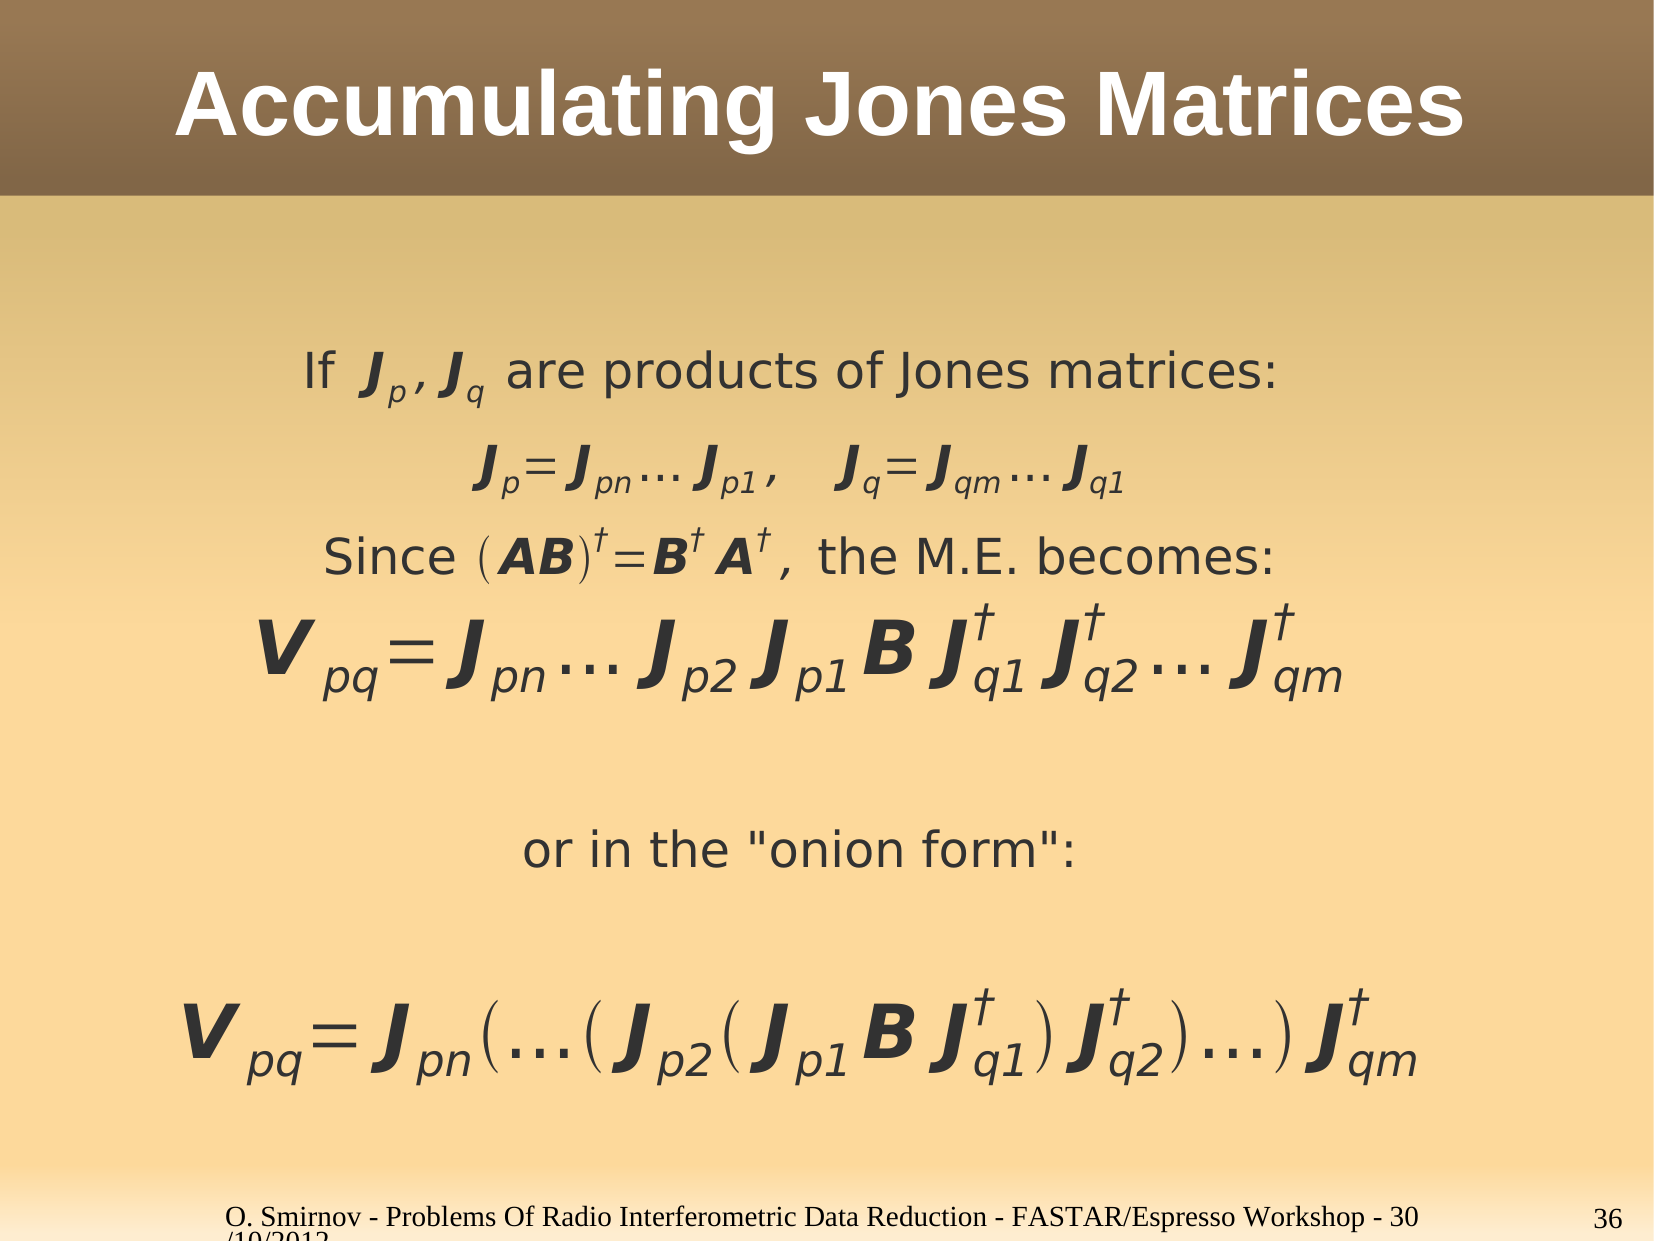

# Accumulating Jones Matrices
O. Smirnov - Problems Of Radio Interferometric Data Reduction - FASTAR/Espresso Workshop - 30/10/2012
36